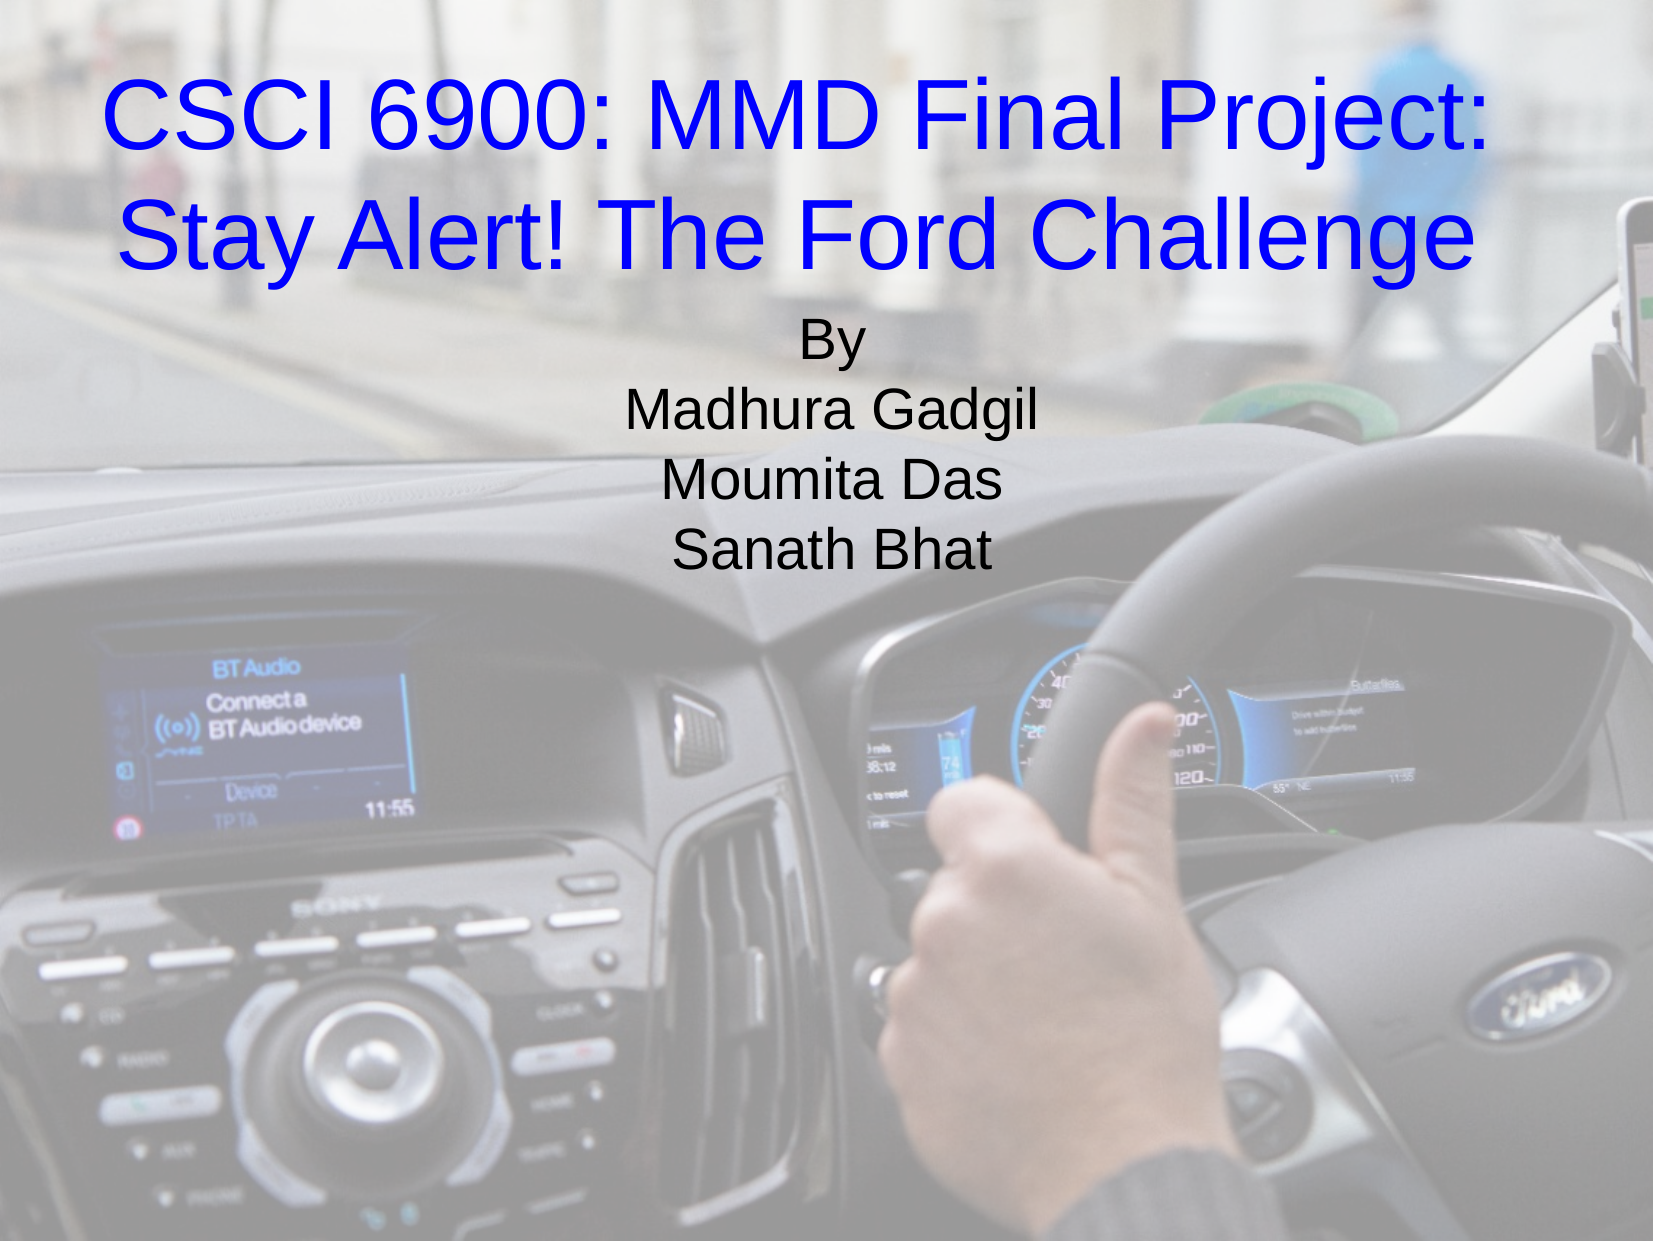

CSCI 6900: MMD Final Project:
Stay Alert! The Ford Challenge
By
Madhura Gadgil
Moumita Das
Sanath Bhat